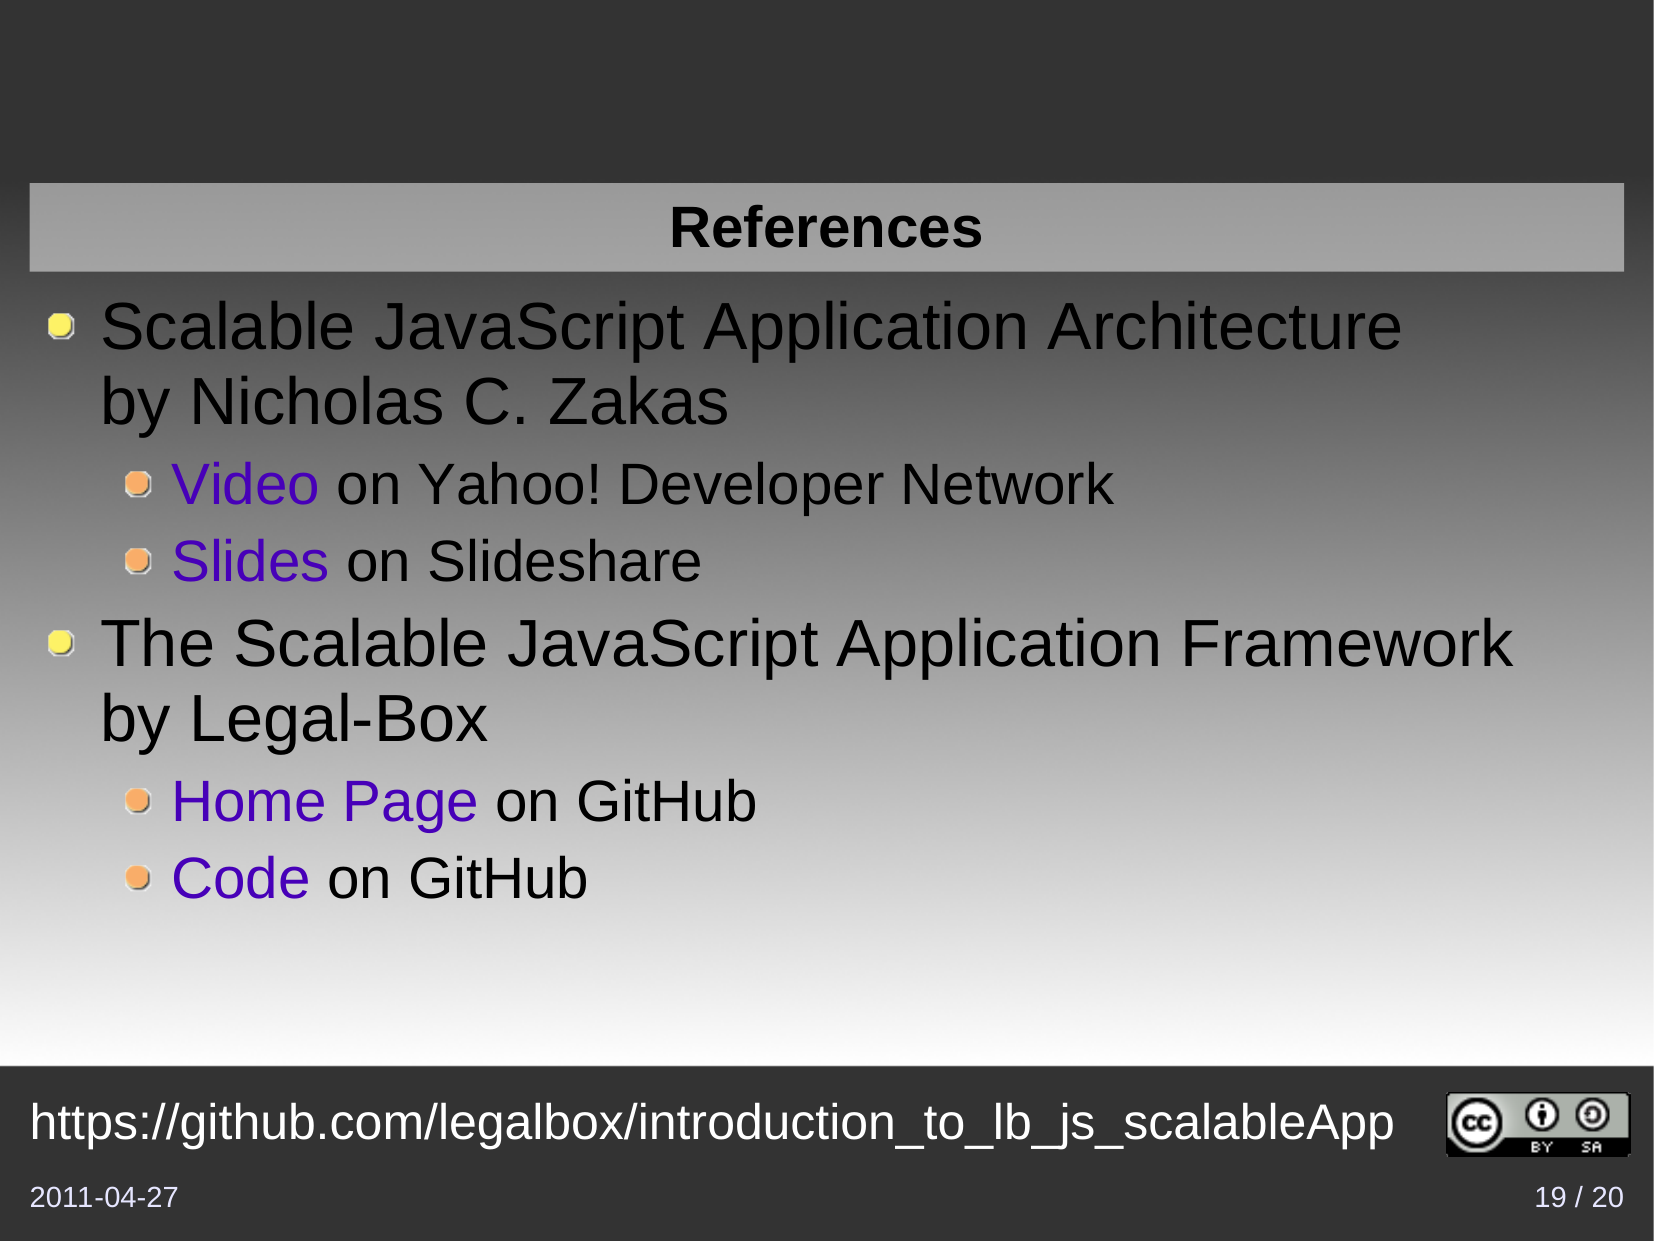

# References
Scalable JavaScript Application Architecture
by Nicholas C. Zakas
Video on Yahoo! Developer Network
Slides on Slideshare
The Scalable JavaScript Application Framework
by Legal-Box
Home Page on GitHub
Code on GitHub
https://github.com/legalbox/introduction_to_lb_js_scalableApp
2011-04-27
19